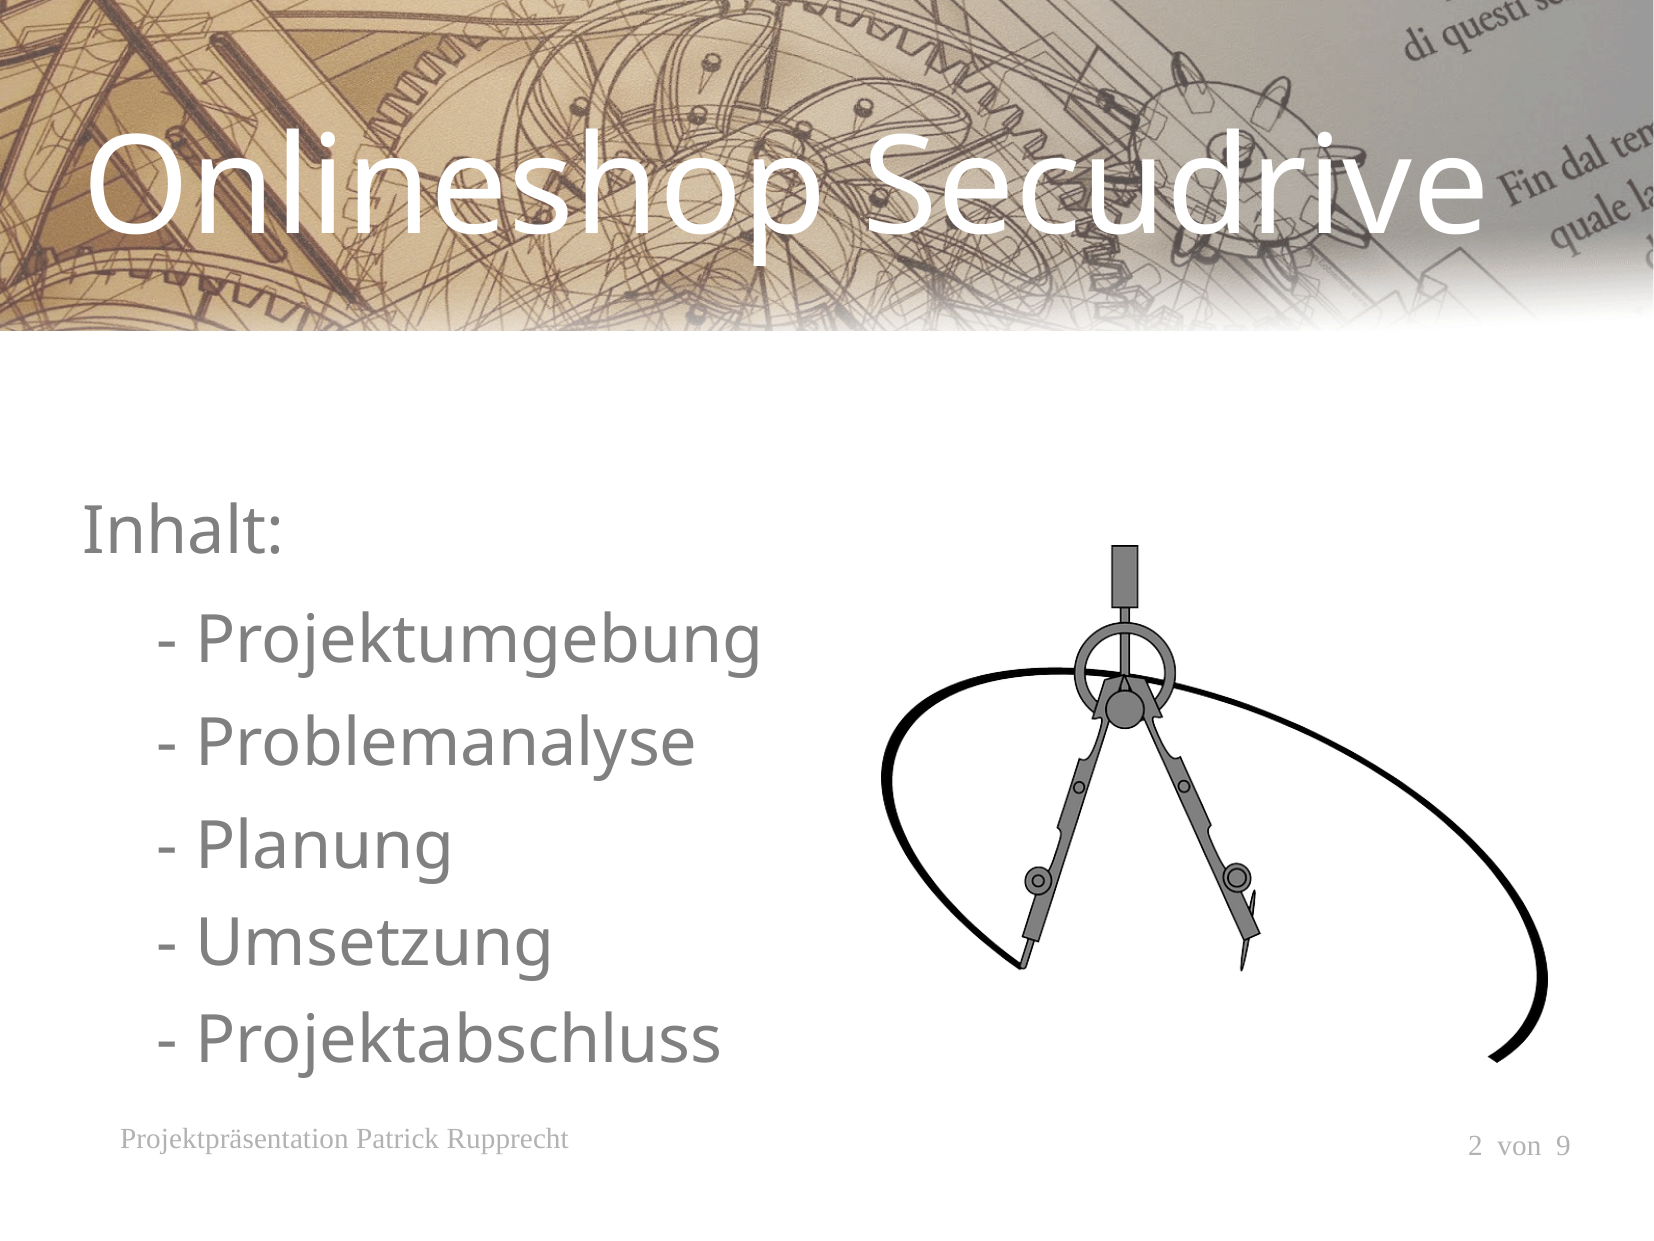

# Onlineshop Secudrive
Inhalt:
	- Projektumgebung
	- Problemanalyse
	- Planung
	- Umsetzung
	- Projektabschluss
Projektpräsentation Patrick Rupprecht
2